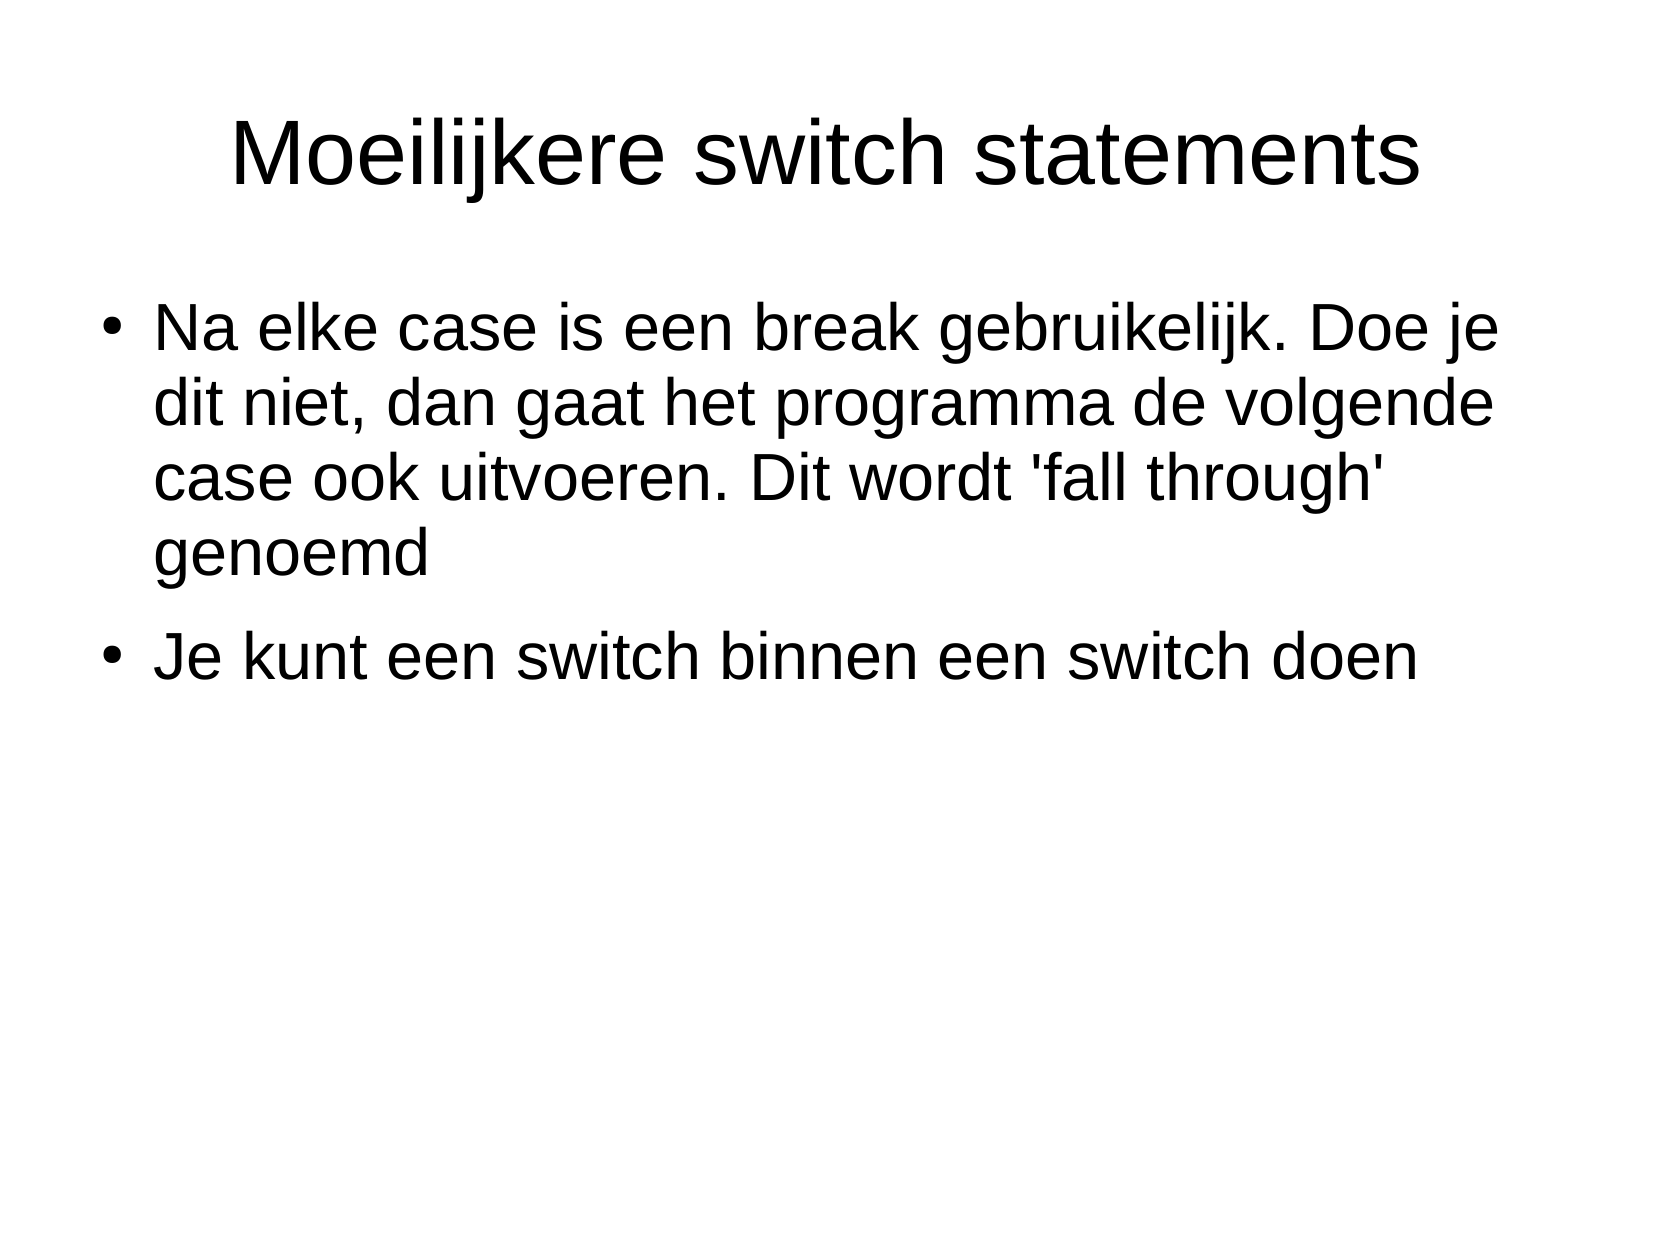

# Moeilijkere switch statements
Na elke case is een break gebruikelijk. Doe je dit niet, dan gaat het programma de volgende case ook uitvoeren. Dit wordt 'fall through' genoemd
Je kunt een switch binnen een switch doen